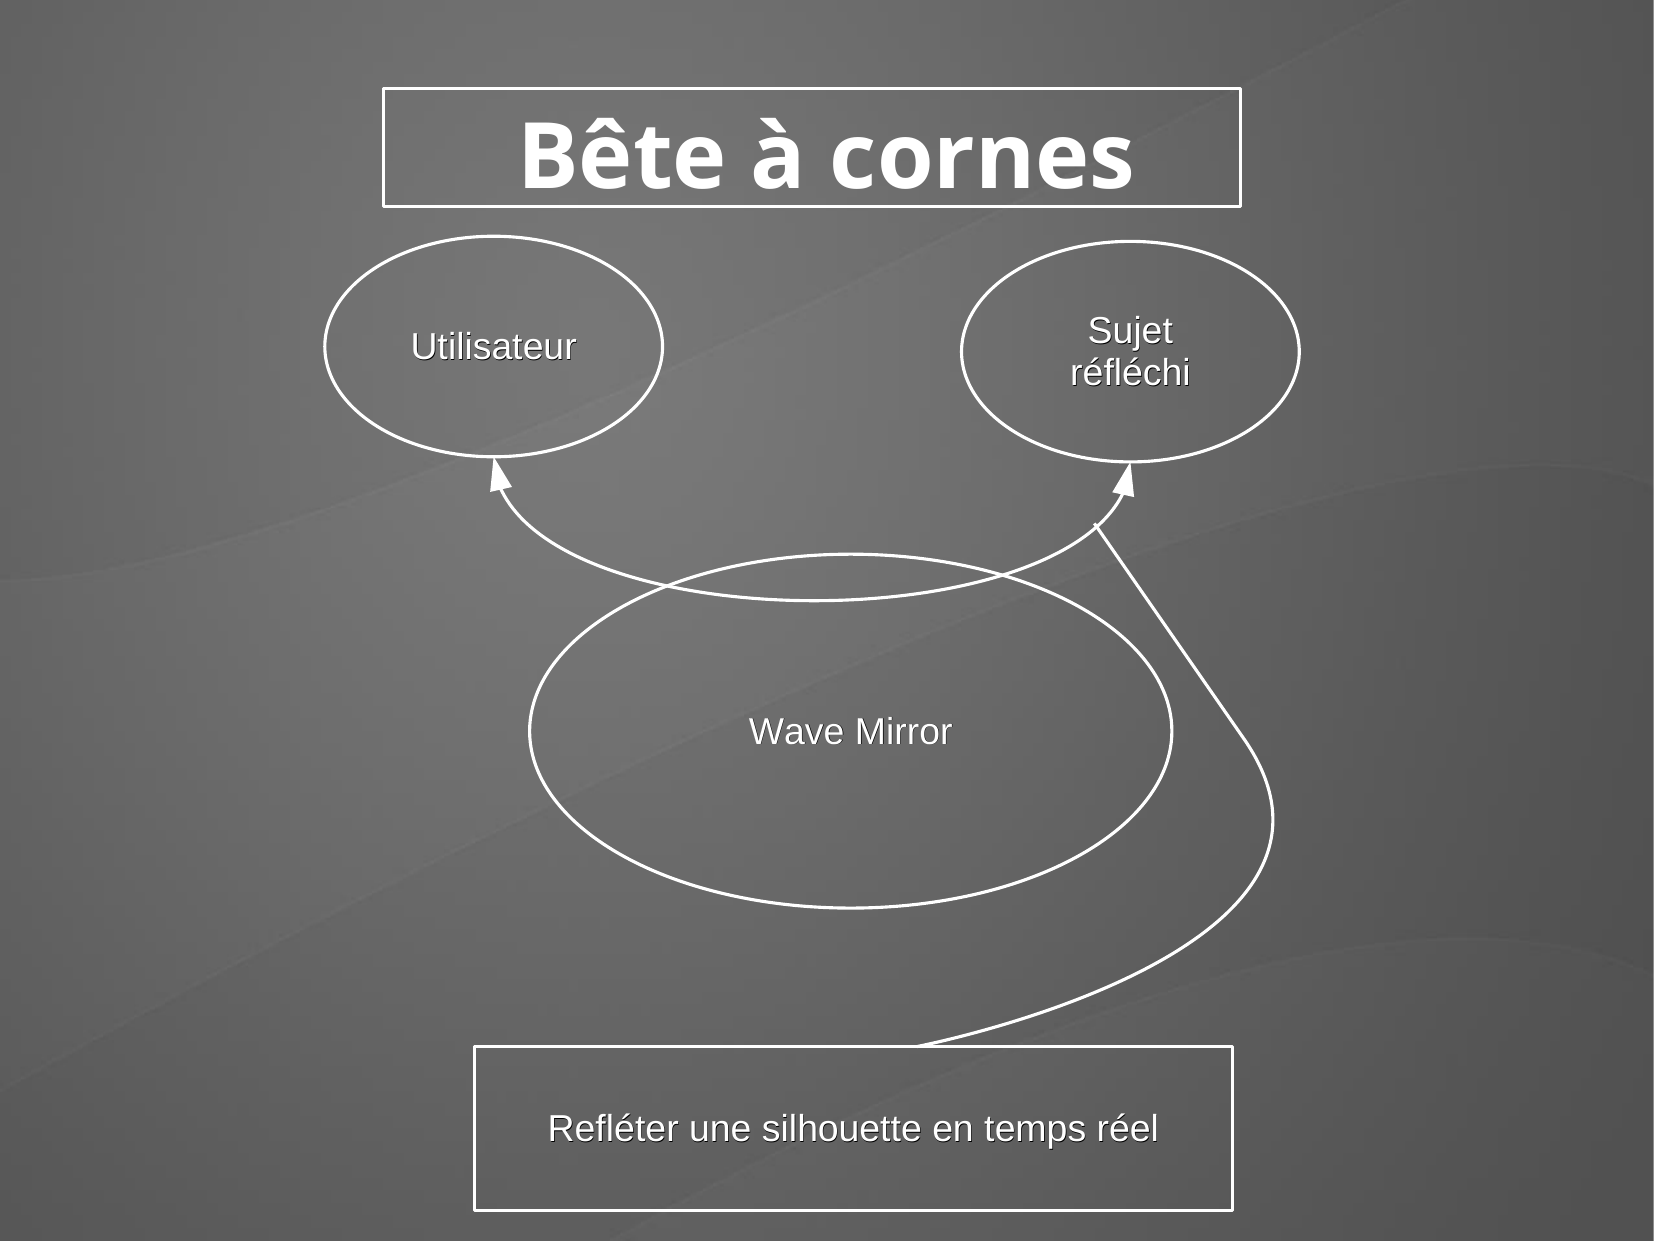

# Bête à cornes
Utilisateur
Sujet réfléchi
Wave Mirror
Refléter une silhouette en temps réel